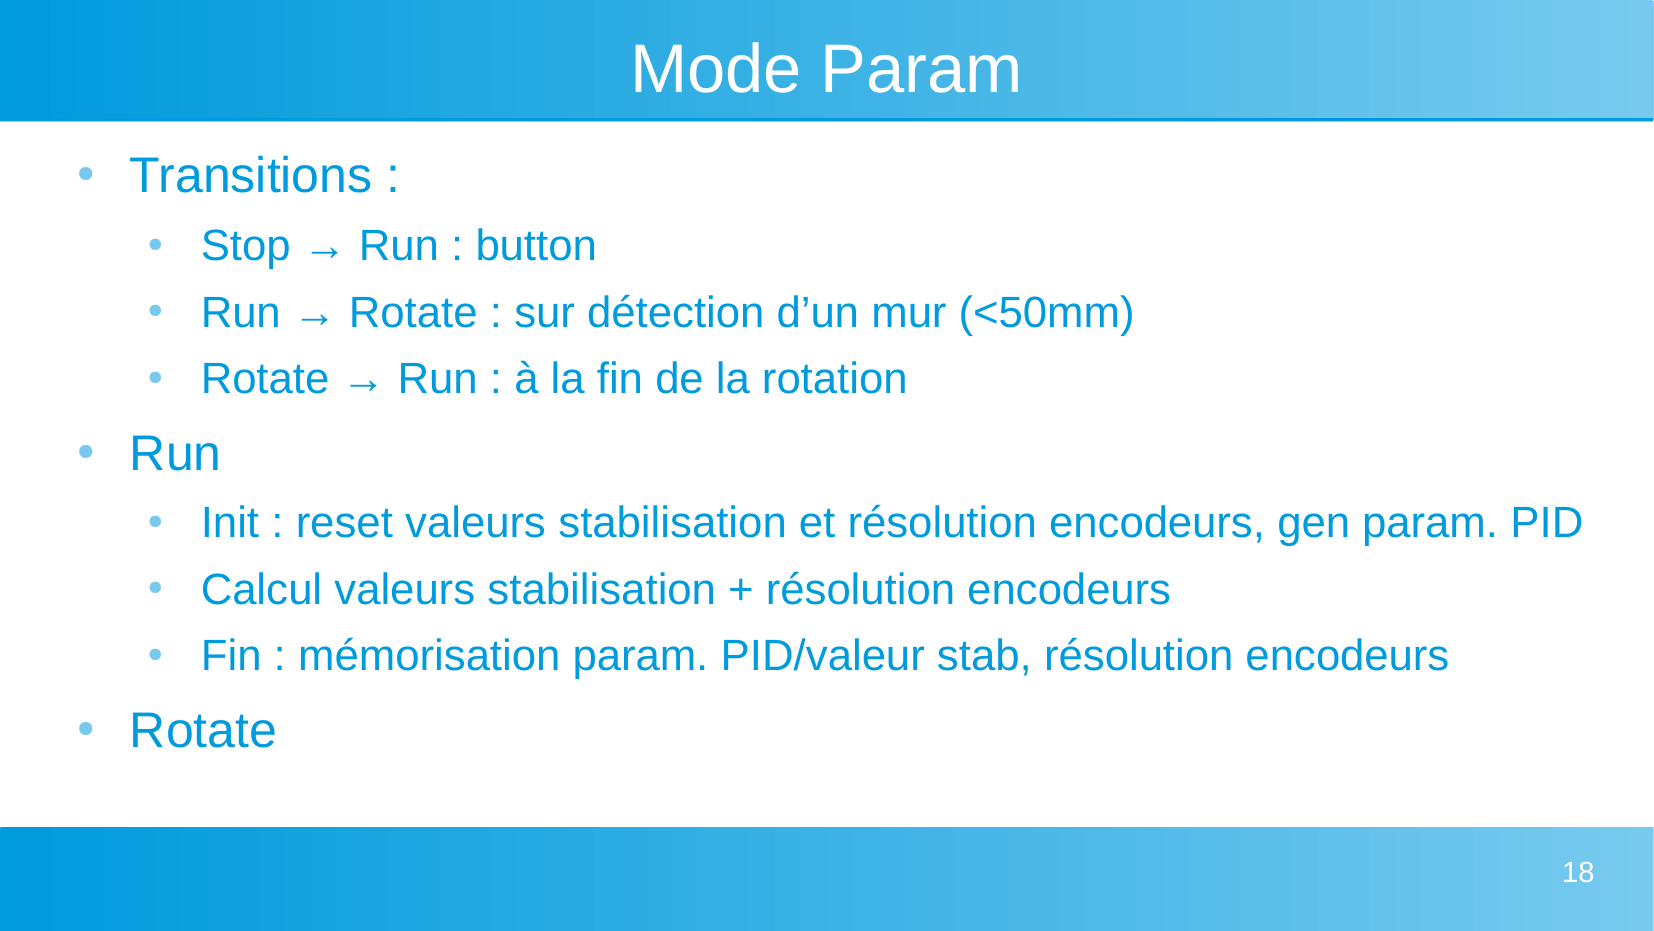

# Mode Param
Transitions :
Stop → Run : button
Run → Rotate : sur détection d’un mur (<50mm)
Rotate → Run : à la fin de la rotation
Run
Init : reset valeurs stabilisation et résolution encodeurs, gen param. PID
Calcul valeurs stabilisation + résolution encodeurs
Fin : mémorisation param. PID/valeur stab, résolution encodeurs
Rotate
18